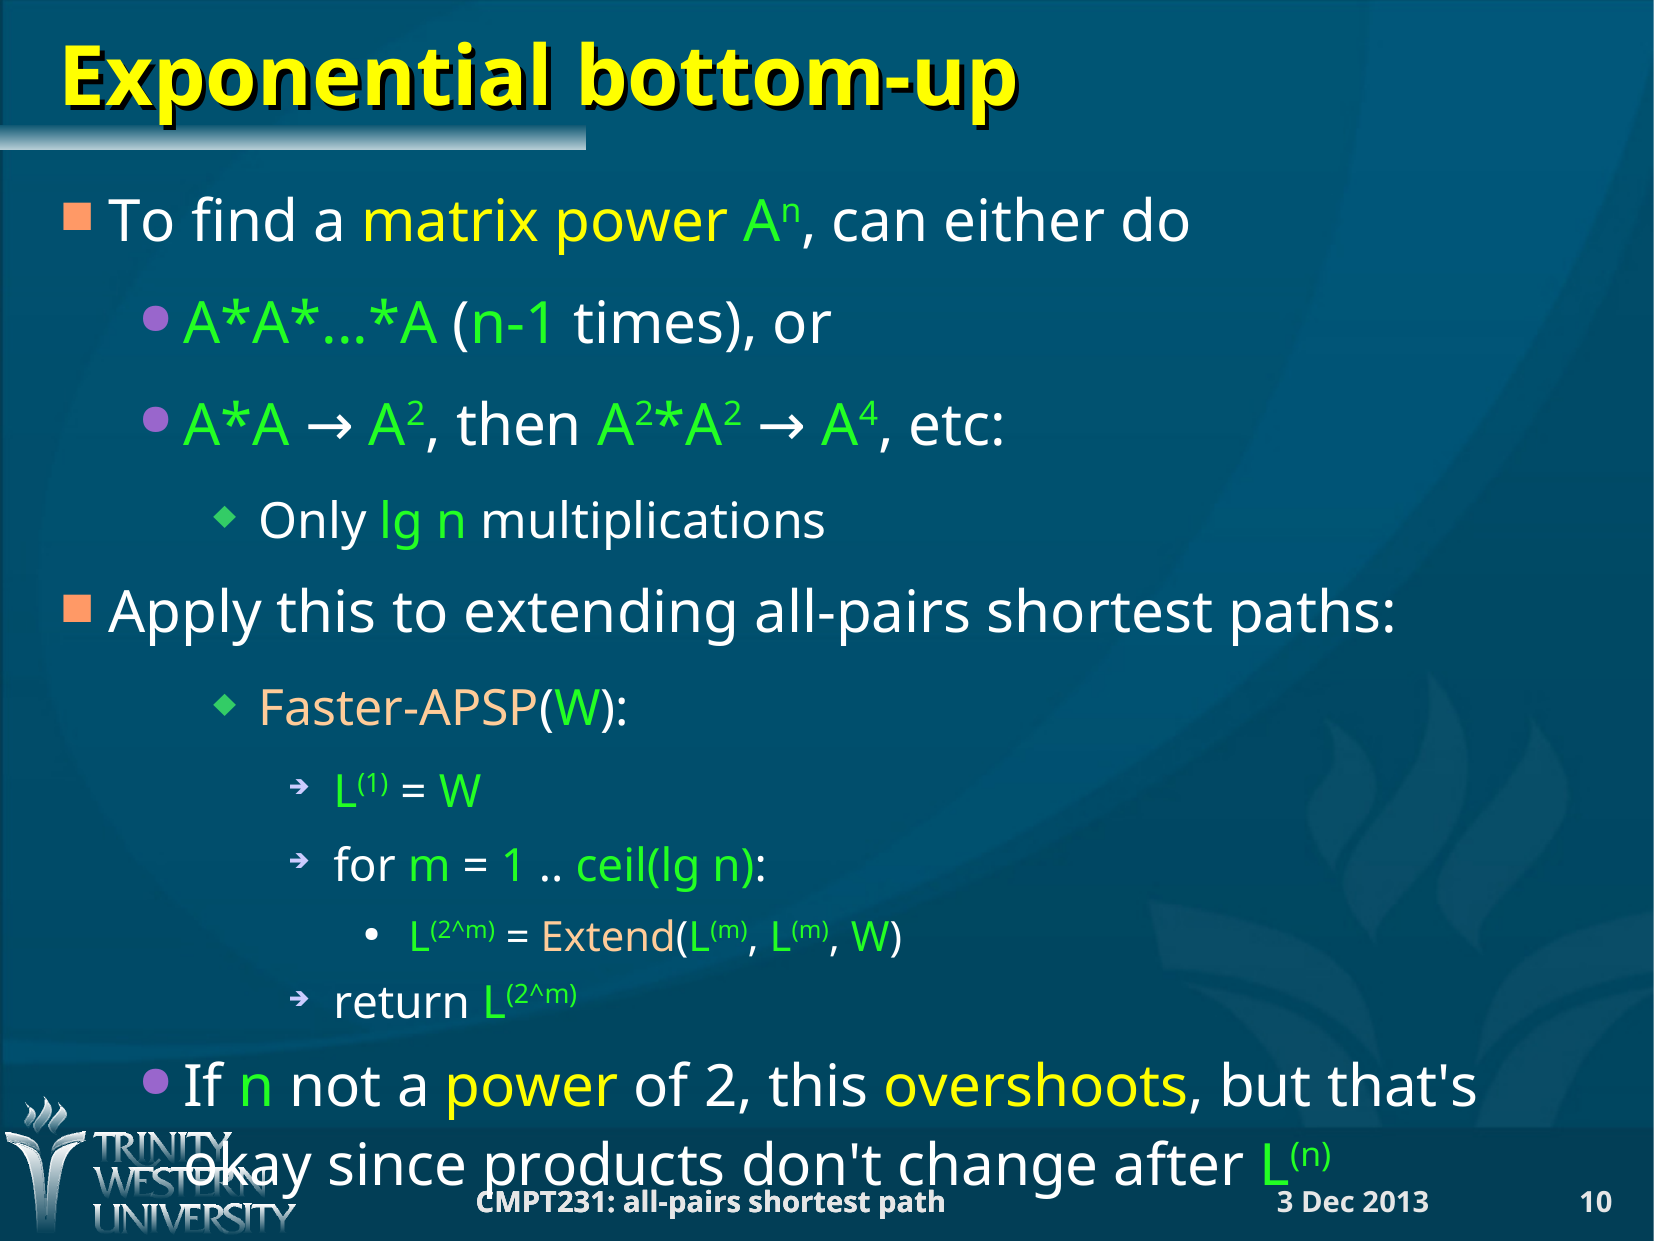

# Exponential bottom-up
To find a matrix power An, can either do
A*A*...*A (n-1 times), or
A*A → A2, then A2*A2 → A4, etc:
Only lg n multiplications
Apply this to extending all-pairs shortest paths:
Faster-APSP(W):
L(1) = W
for m = 1 .. ceil(lg n):
L(2^m) = Extend(L(m), L(m), W)
return L(2^m)
If n not a power of 2, this overshoots, but that's okay since products don't change after L(n)
Time: Θ(n3 lg n): better!
CMPT231: all-pairs shortest path
3 Dec 2013
10